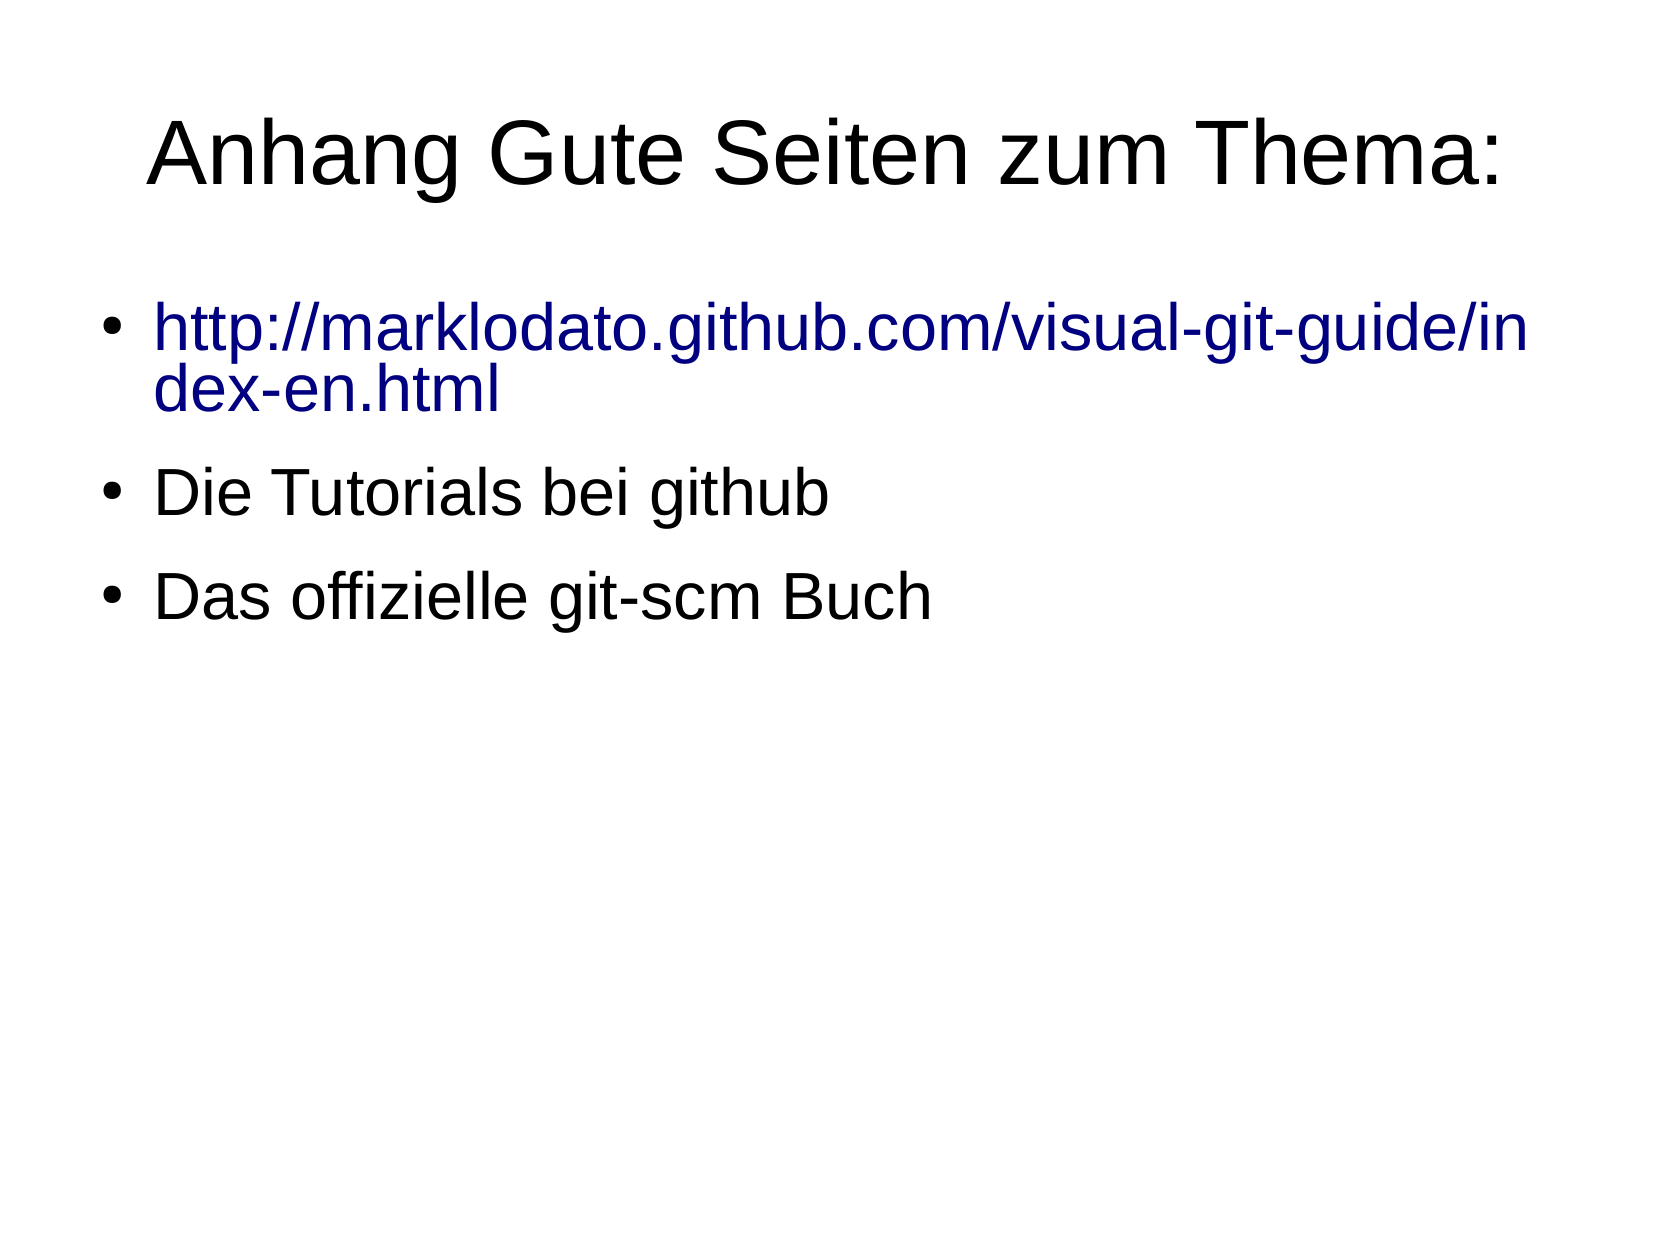

# Anhang Gute Seiten zum Thema:
http://marklodato.github.com/visual-git-guide/index-en.html
Die Tutorials bei github
Das offizielle git-scm Buch